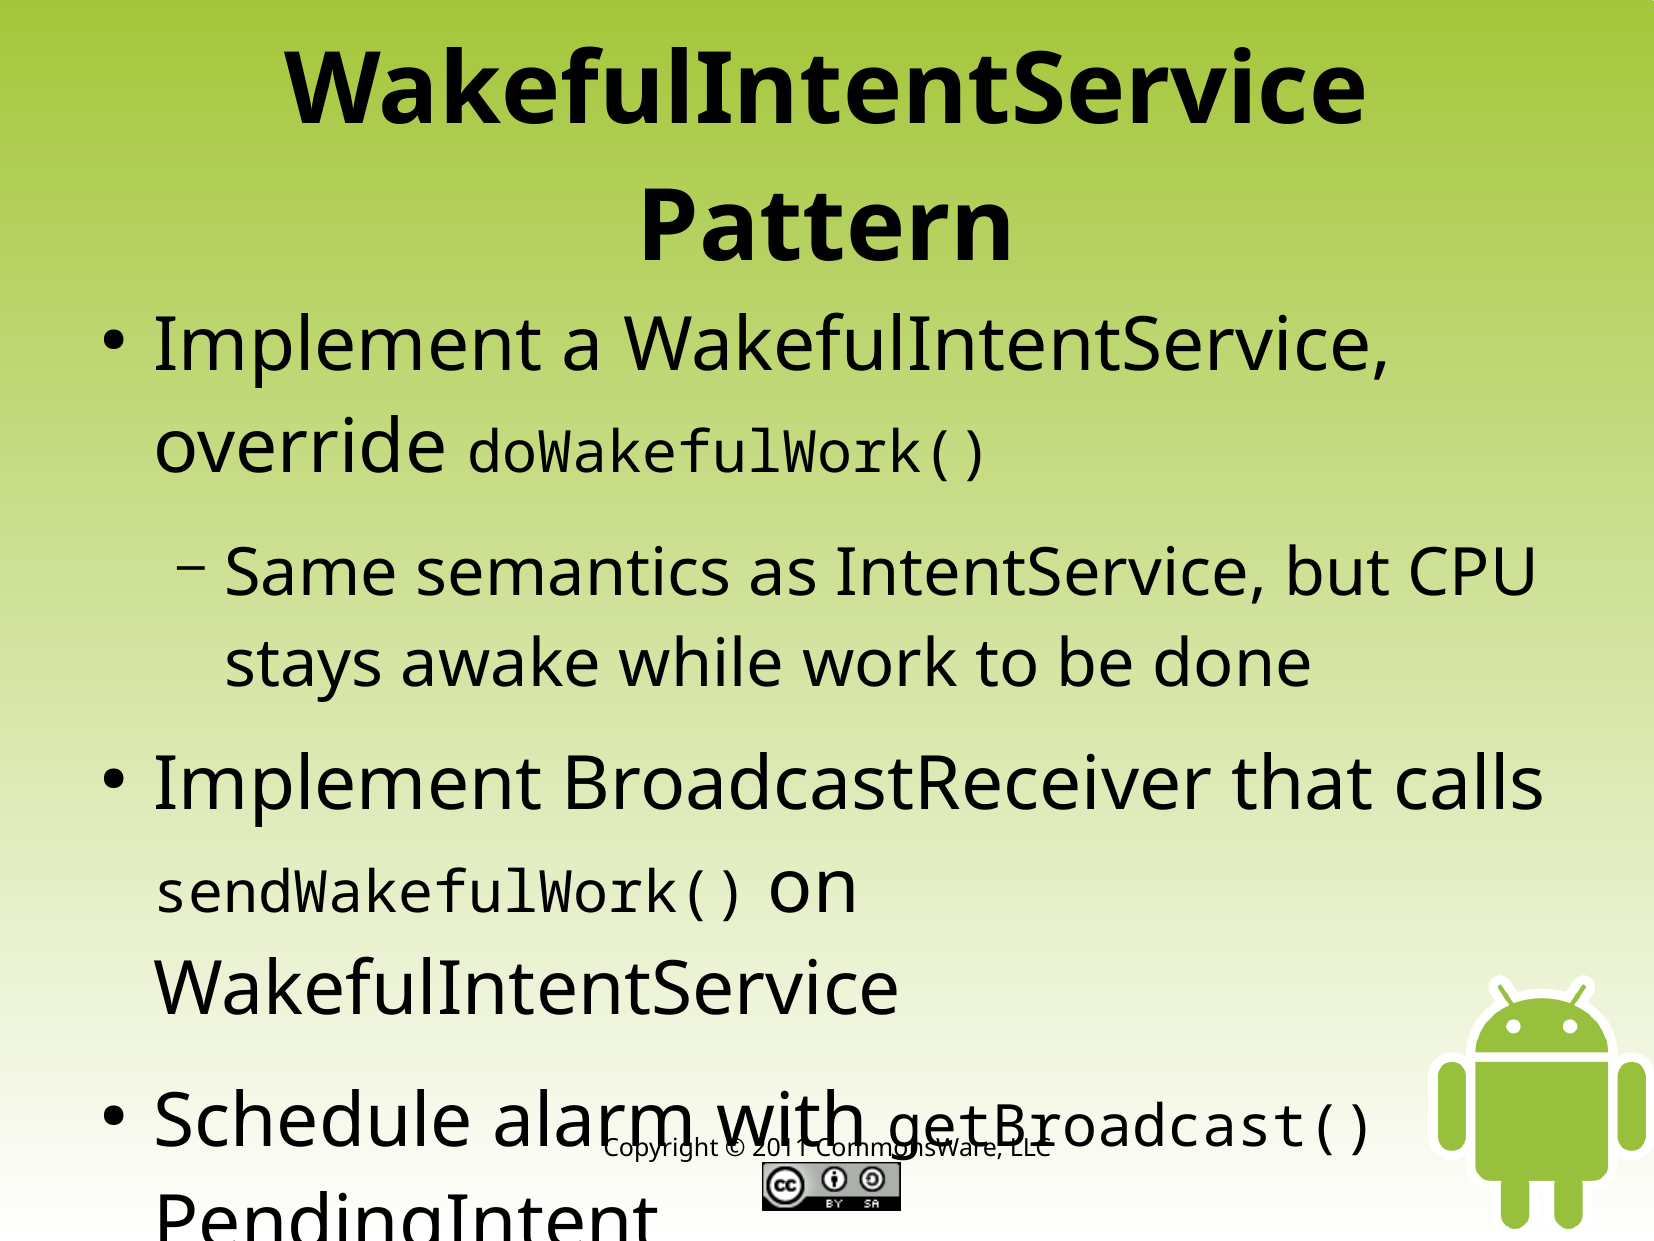

# WakefulIntentService Pattern
Implement a WakefulIntentService, override doWakefulWork()
Same semantics as IntentService, but CPU stays awake while work to be done
Implement BroadcastReceiver that calls sendWakefulWork() on WakefulIntentService
Schedule alarm with getBroadcast()
PendingIntent